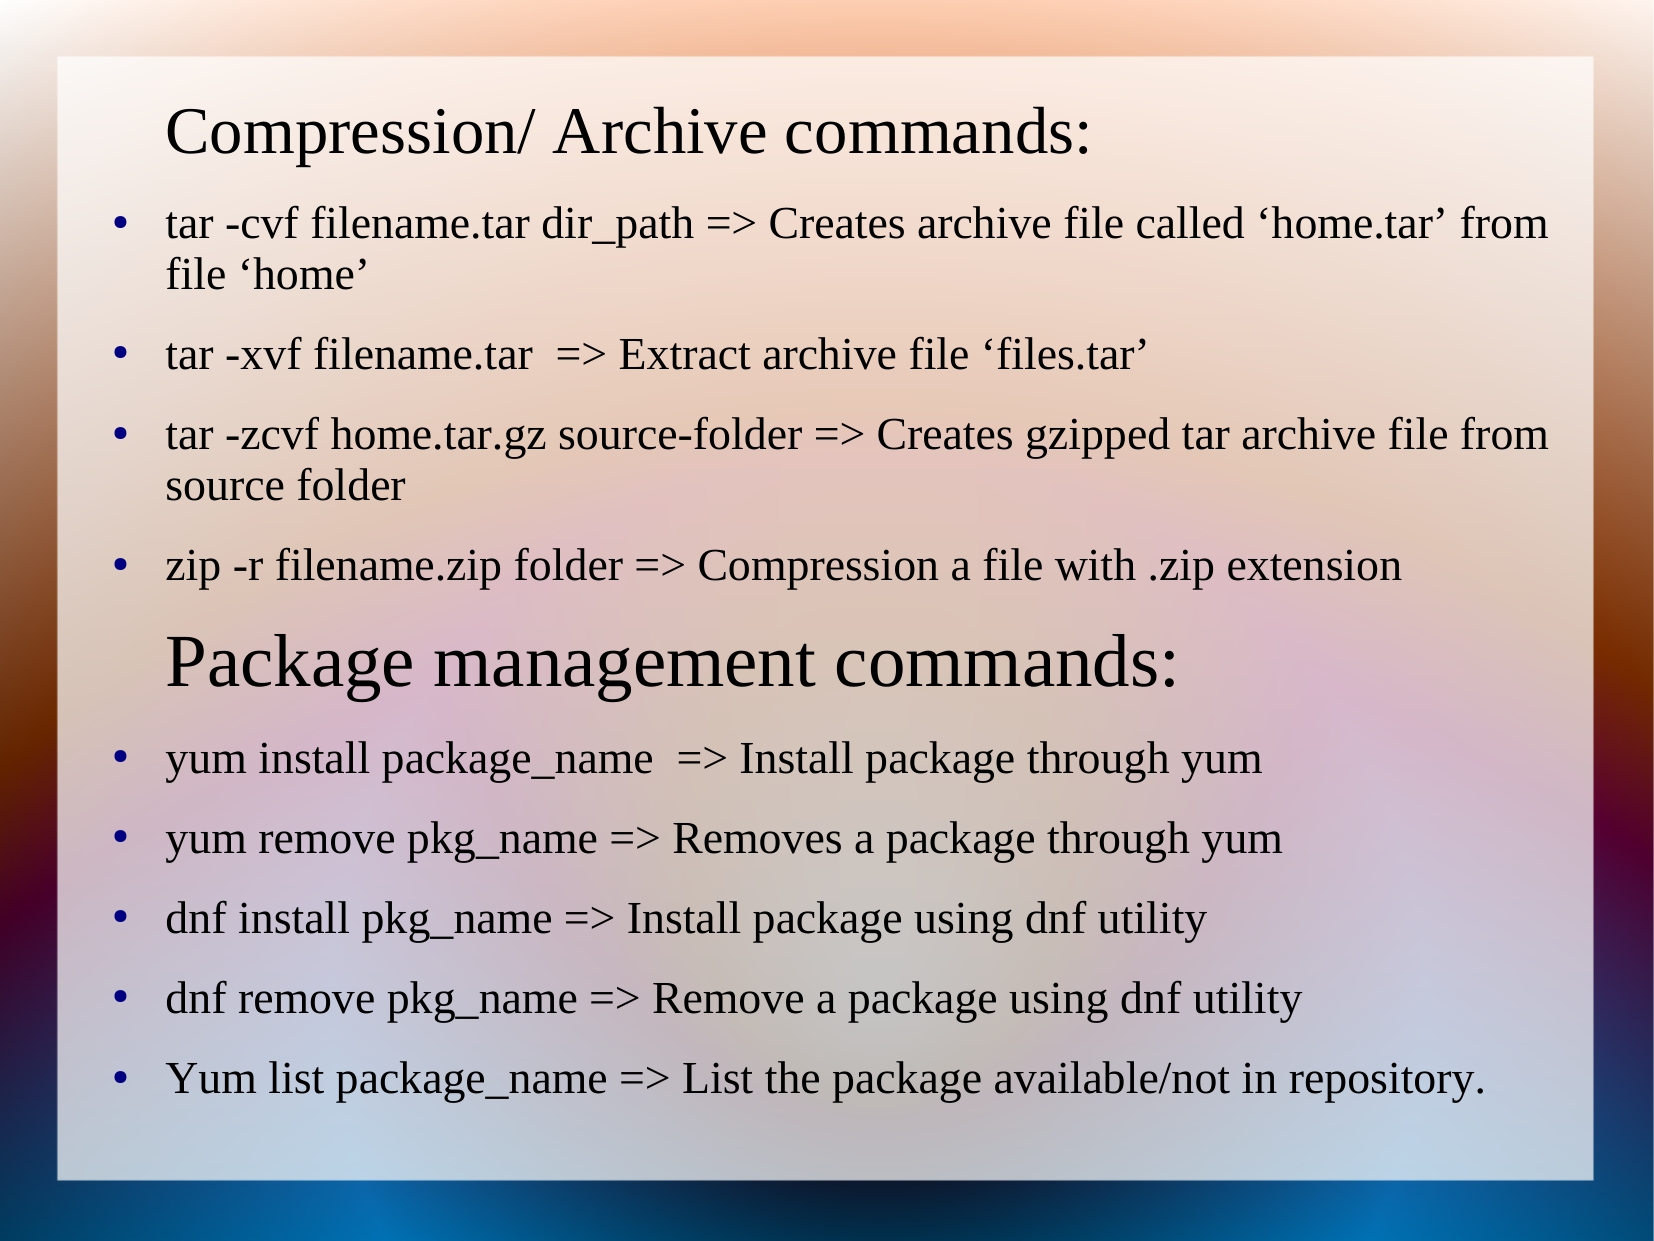

#
Compression/ Archive commands:
tar -cvf filename.tar dir_path => Creates archive file called ‘home.tar’ from file ‘home’
tar -xvf filename.tar => Extract archive file ‘files.tar’
tar -zcvf home.tar.gz source-folder => Creates gzipped tar archive file from source folder
zip -r filename.zip folder => Compression a file with .zip extension
Package management commands:
yum install package_name => Install package through yum
yum remove pkg_name => Removes a package through yum
dnf install pkg_name => Install package using dnf utility
dnf remove pkg_name => Remove a package using dnf utility
Yum list package_name => List the package available/not in repository.